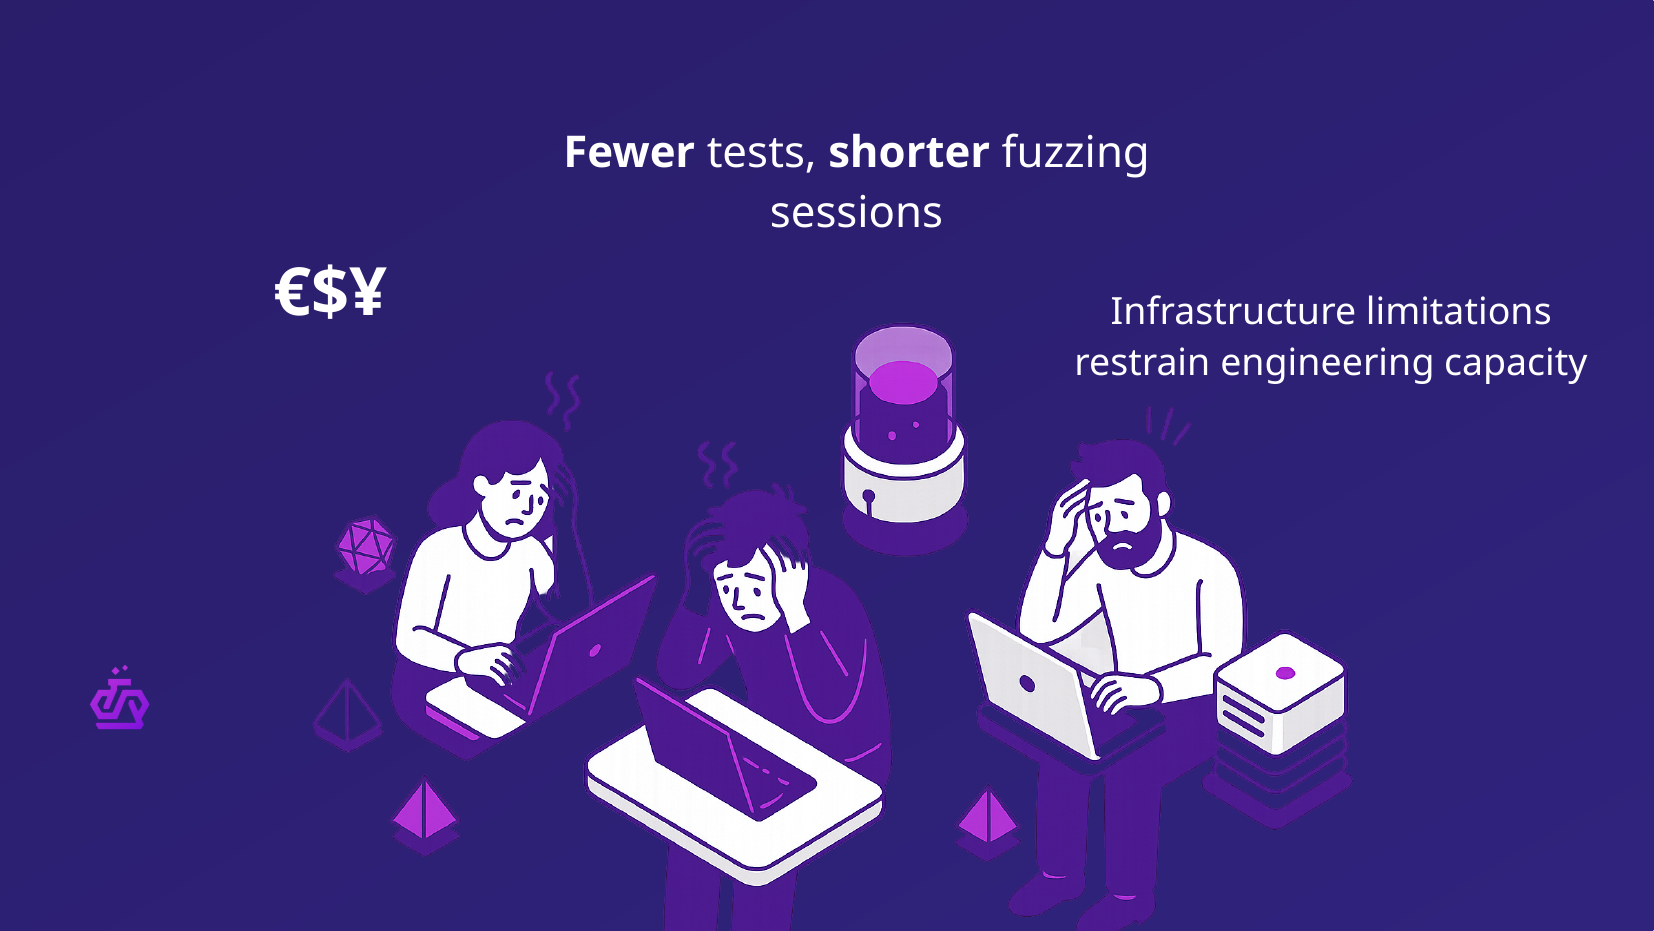

Fewer tests, shorter fuzzing sessions
€$¥
Infrastructure limitations restrain engineering capacity